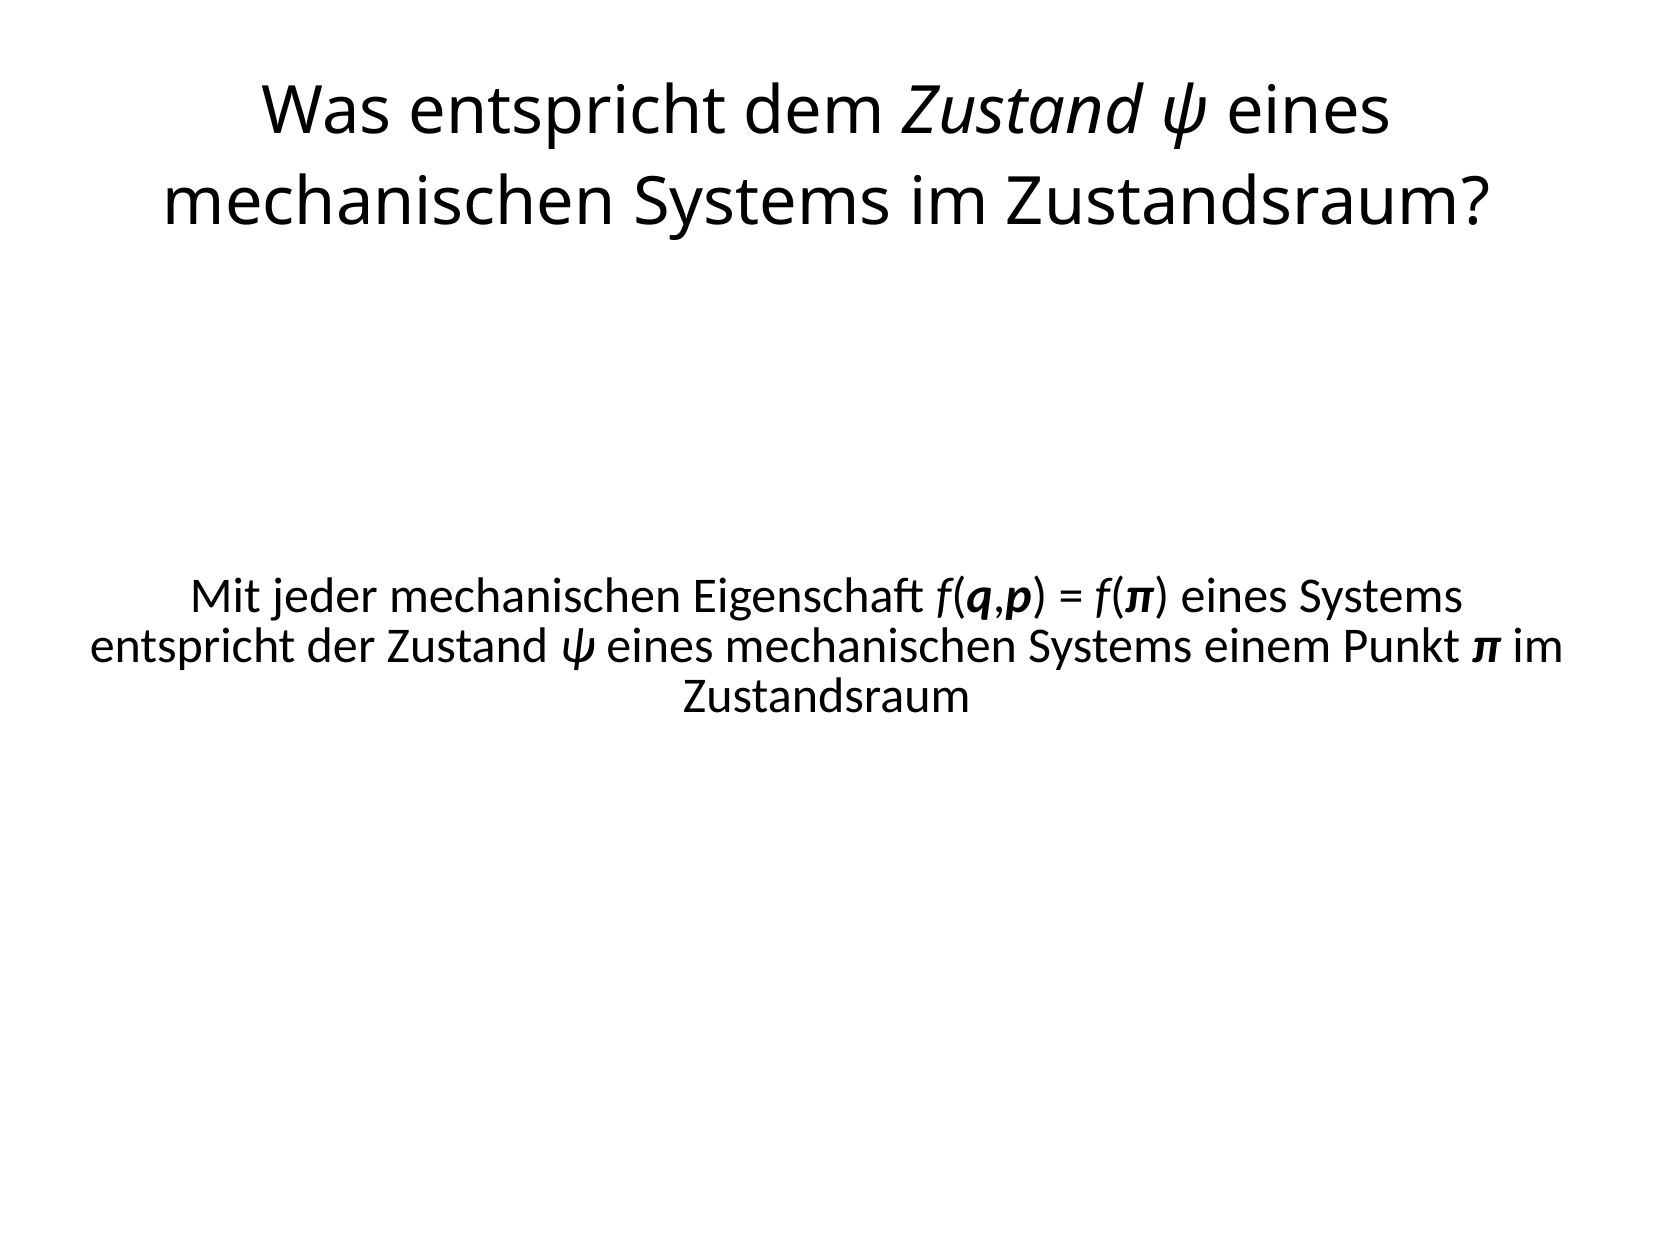

# Was entspricht dem Zustand ψ eines mechanischen Systems im Zustandsraum?
Mit jeder mechanischen Eigenschaft f(q,p) = f(π) eines Systems entspricht der Zustand ψ eines mechanischen Systems einem Punkt π im Zustandsraum